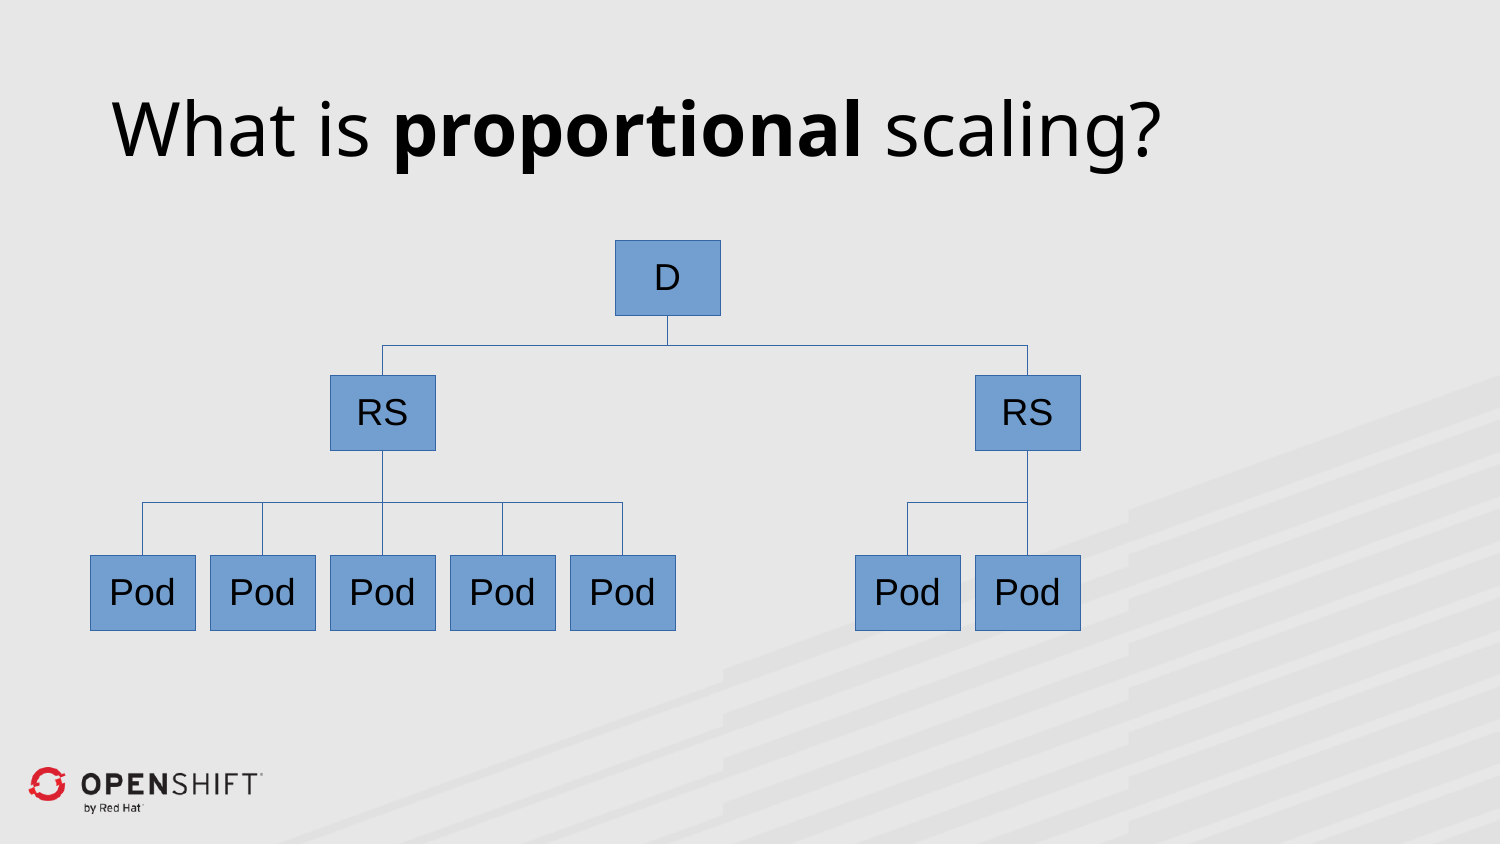

What is proportional scaling?
#
D
RS
RS
Pod
Pod
Pod
Pod
Pod
Pod
Pod